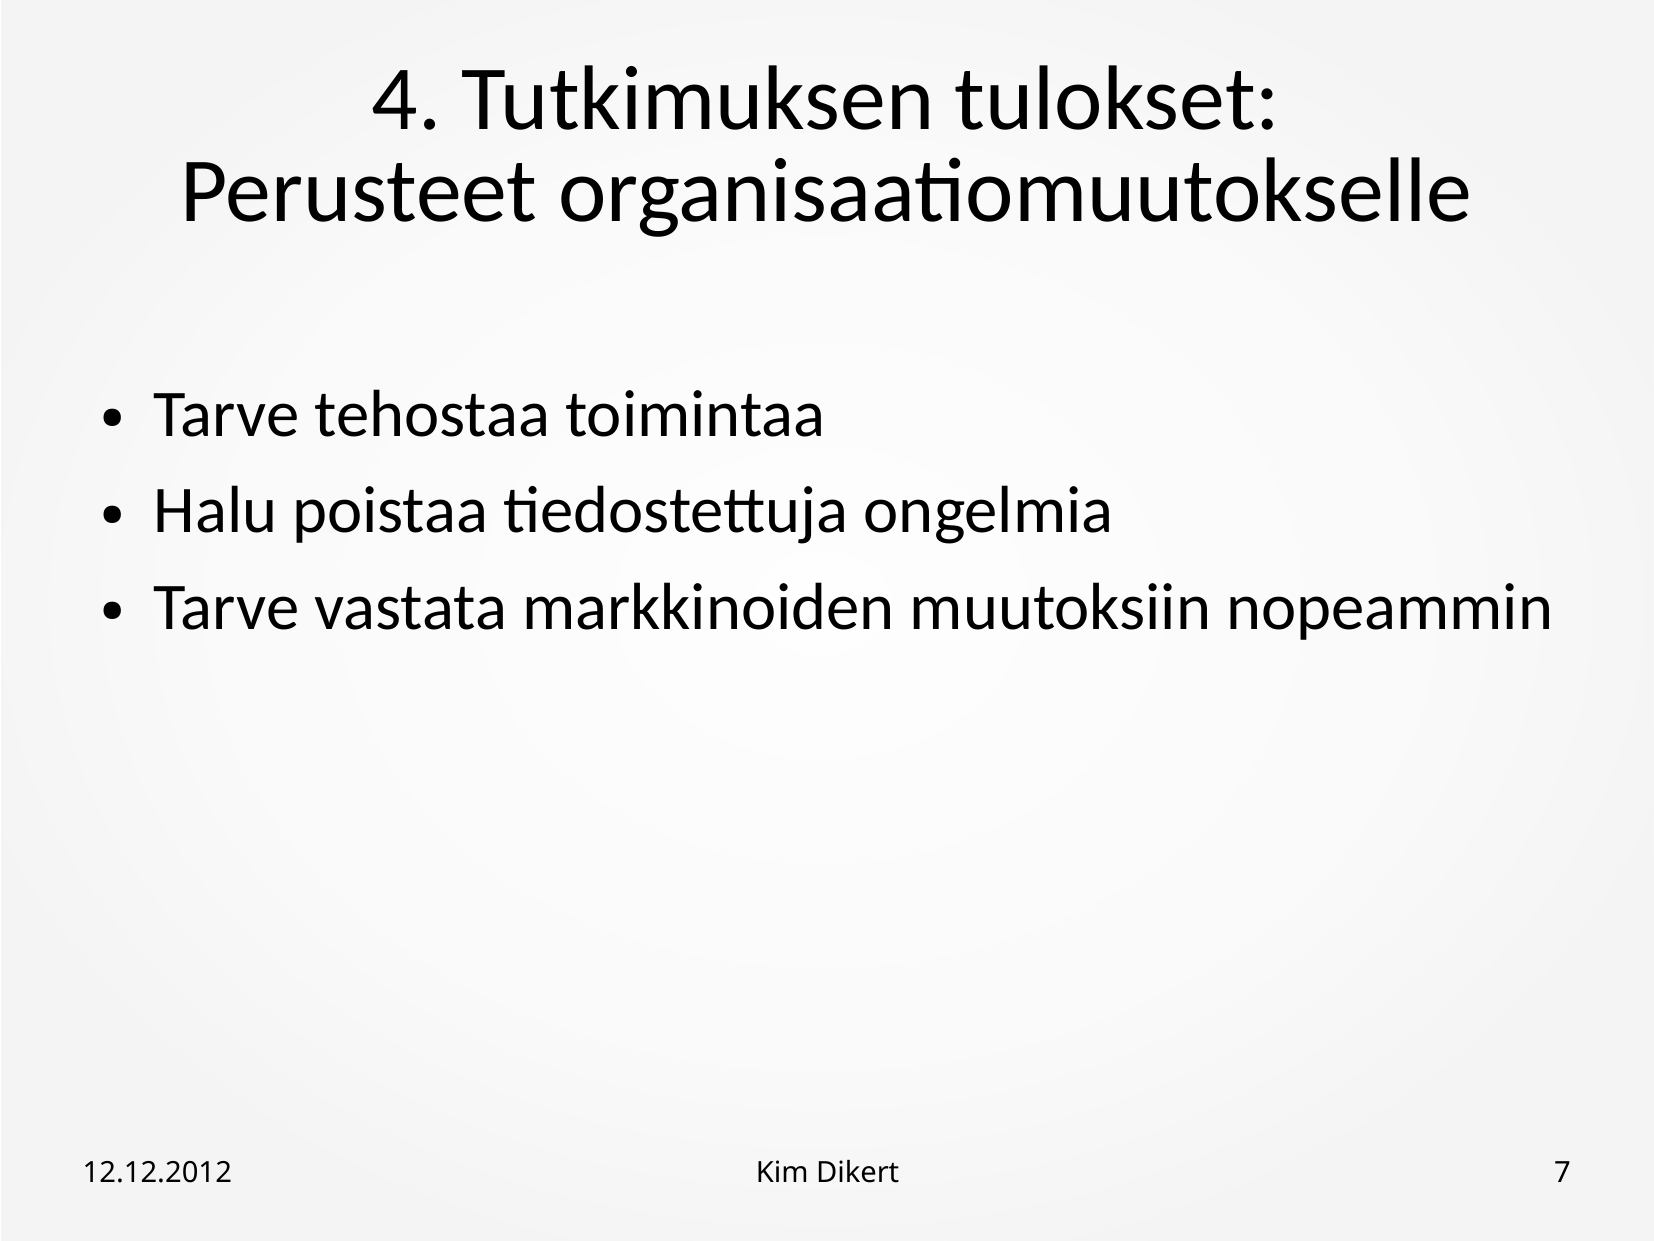

# 4. Tutkimuksen tulokset: Perusteet organisaatiomuutokselle
Tarve tehostaa toimintaa
Halu poistaa tiedostettuja ongelmia
Tarve vastata markkinoiden muutoksiin nopeammin
7